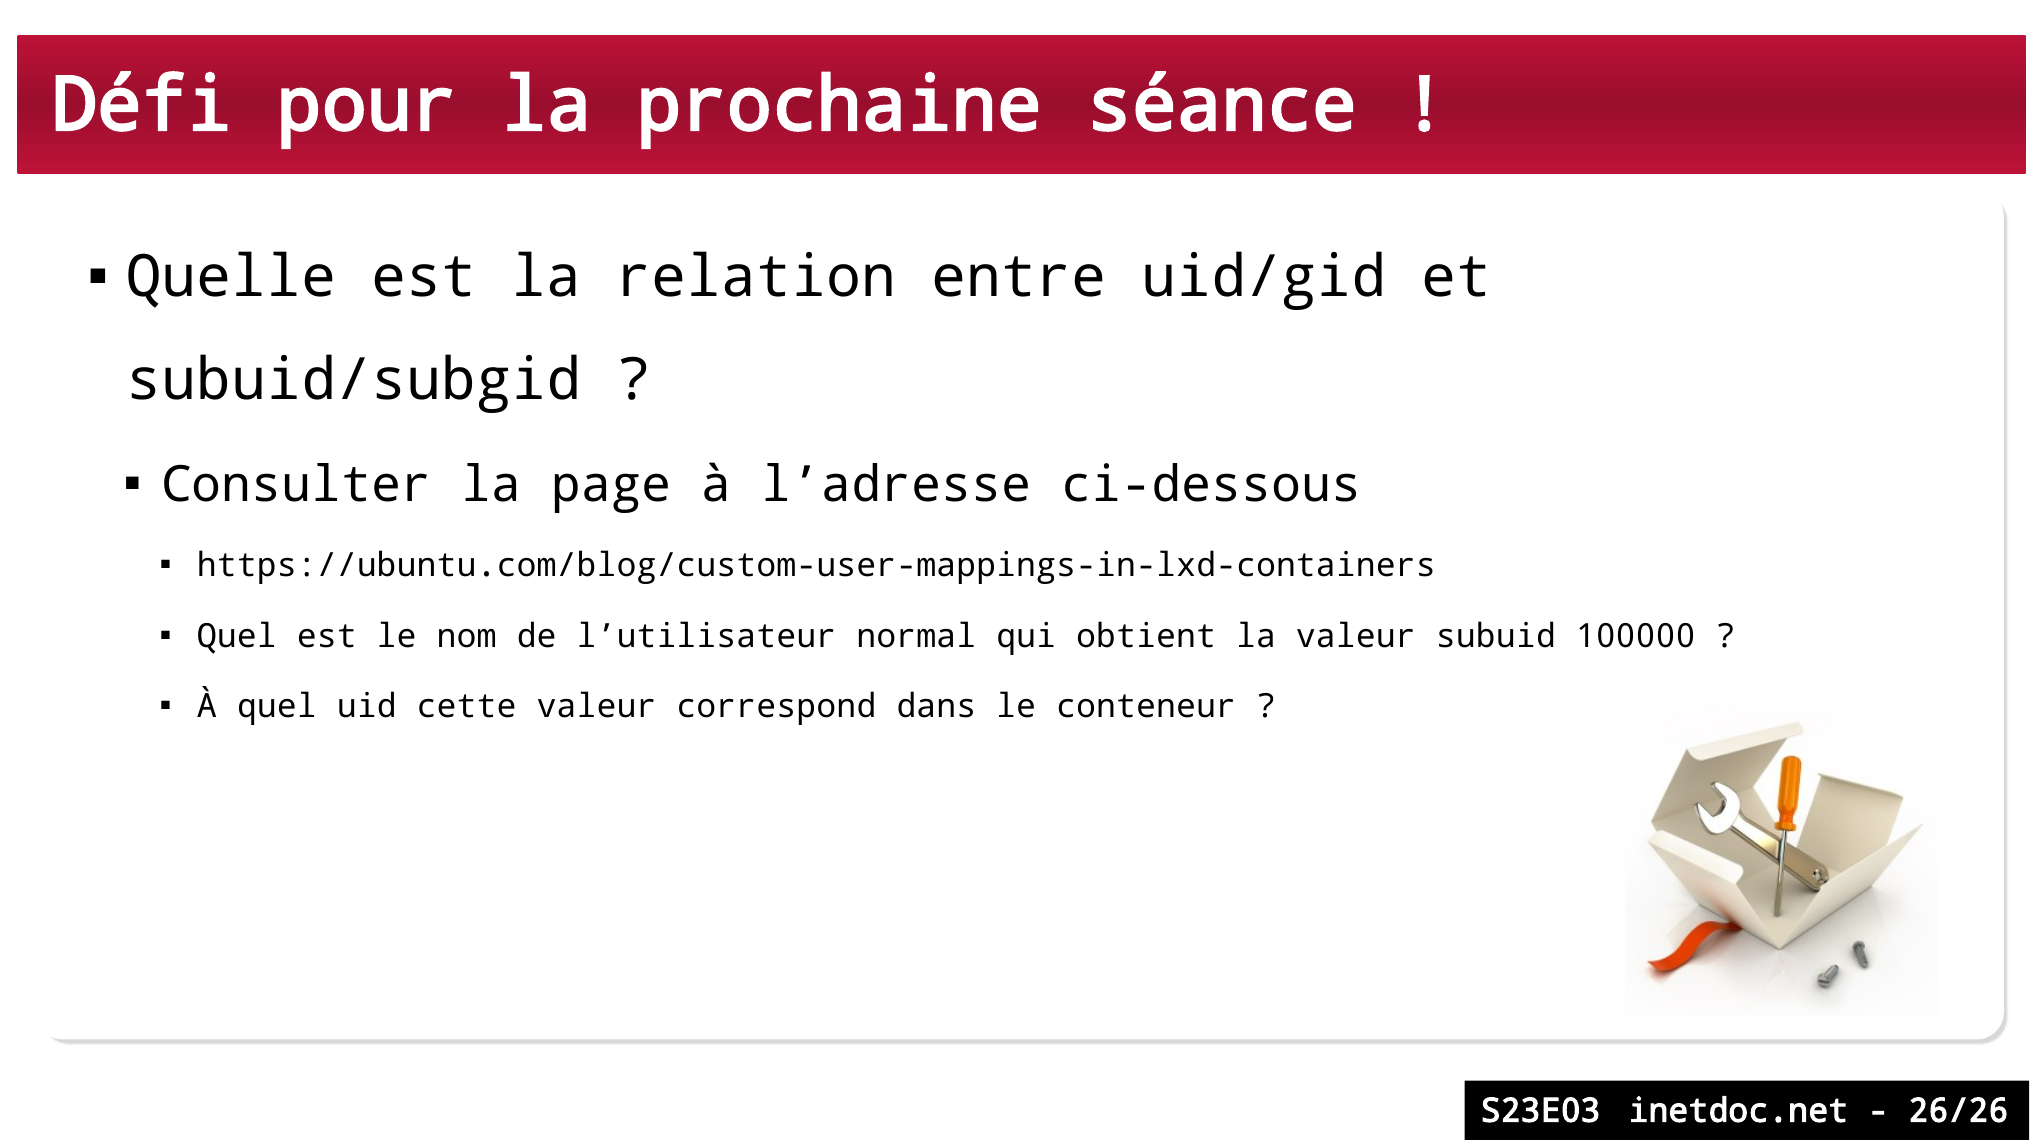

Défi pour la prochaine séance !
Quelle est la relation entre uid/gid et subuid/subgid ?
Consulter la page à l’adresse ci-dessous
https://ubuntu.com/blog/custom-user-mappings-in-lxd-containers
Quel est le nom de l’utilisateur normal qui obtient la valeur subuid 100000 ?
À quel uid cette valeur correspond dans le conteneur ?
S23E03	inetdoc.net - /26